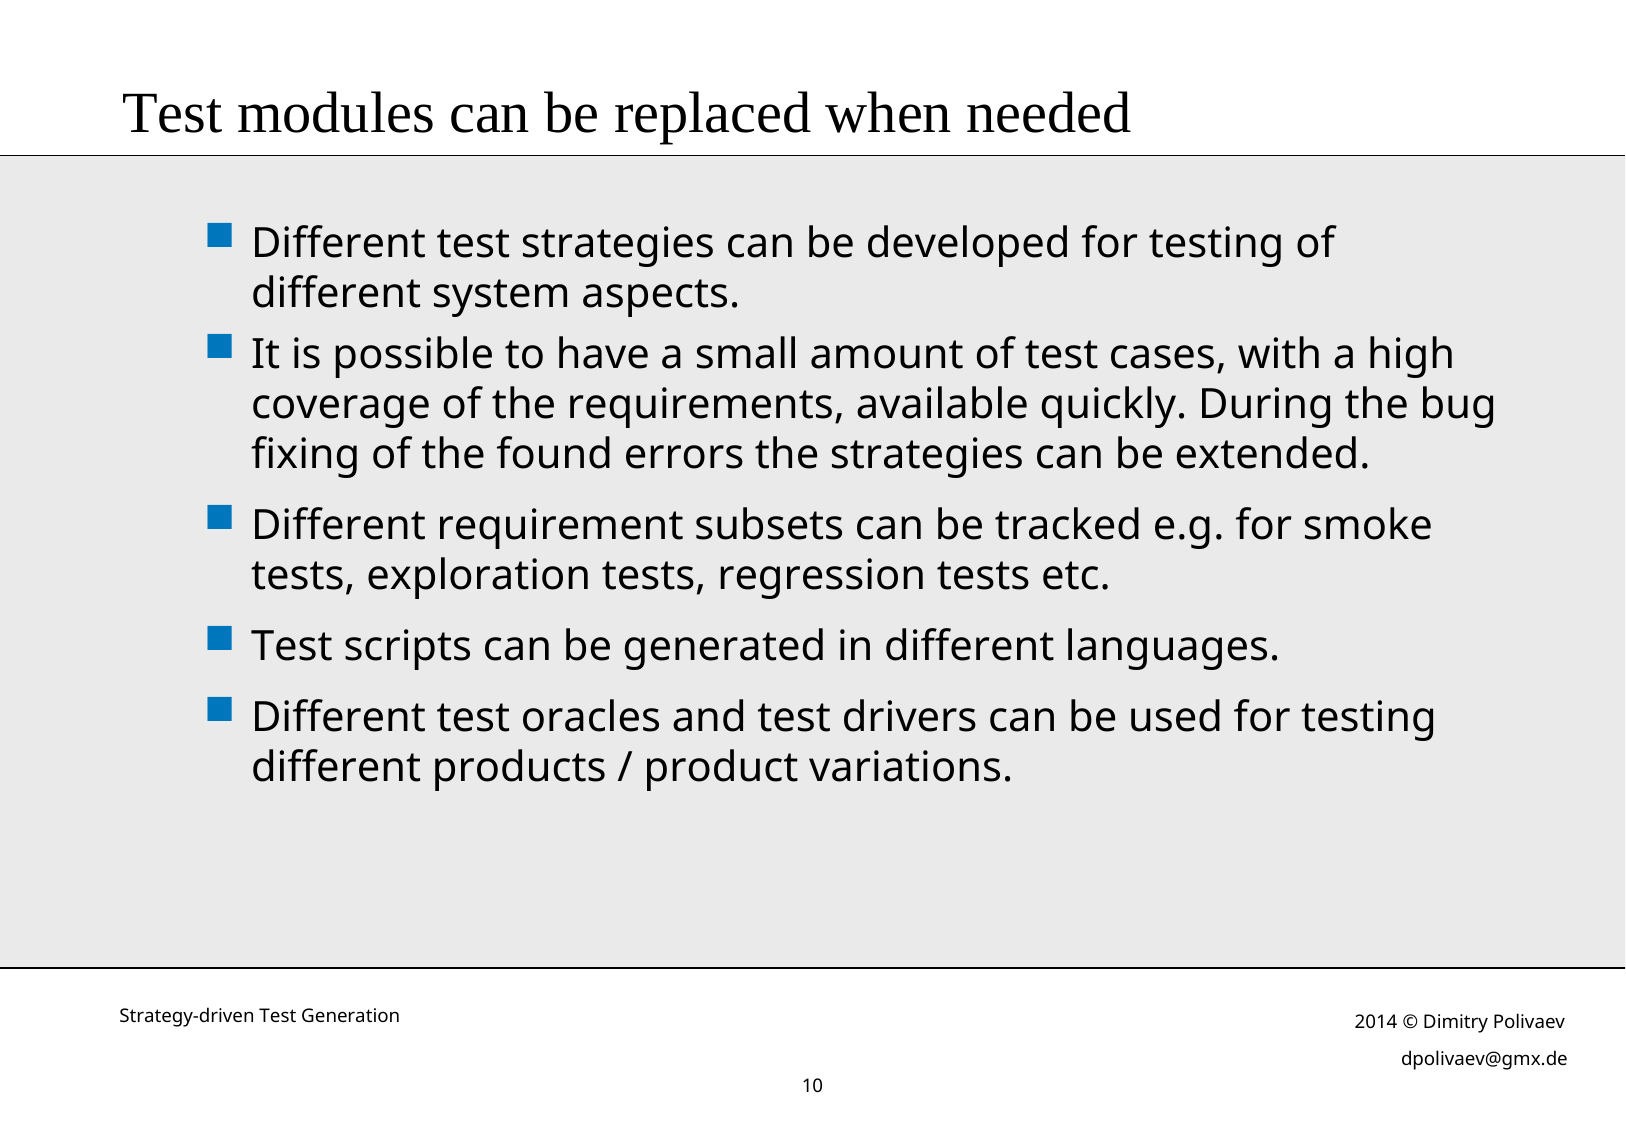

# Test modules can be replaced when needed
Different test strategies can be developed for testing of different system aspects.
It is possible to have a small amount of test cases, with a high coverage of the requirements, available quickly. During the bug fixing of the found errors the strategies can be extended.
Different requirement subsets can be tracked e.g. for smoke tests, exploration tests, regression tests etc.
Test scripts can be generated in different languages.
Different test oracles and test drivers can be used for testing different products / product variations.